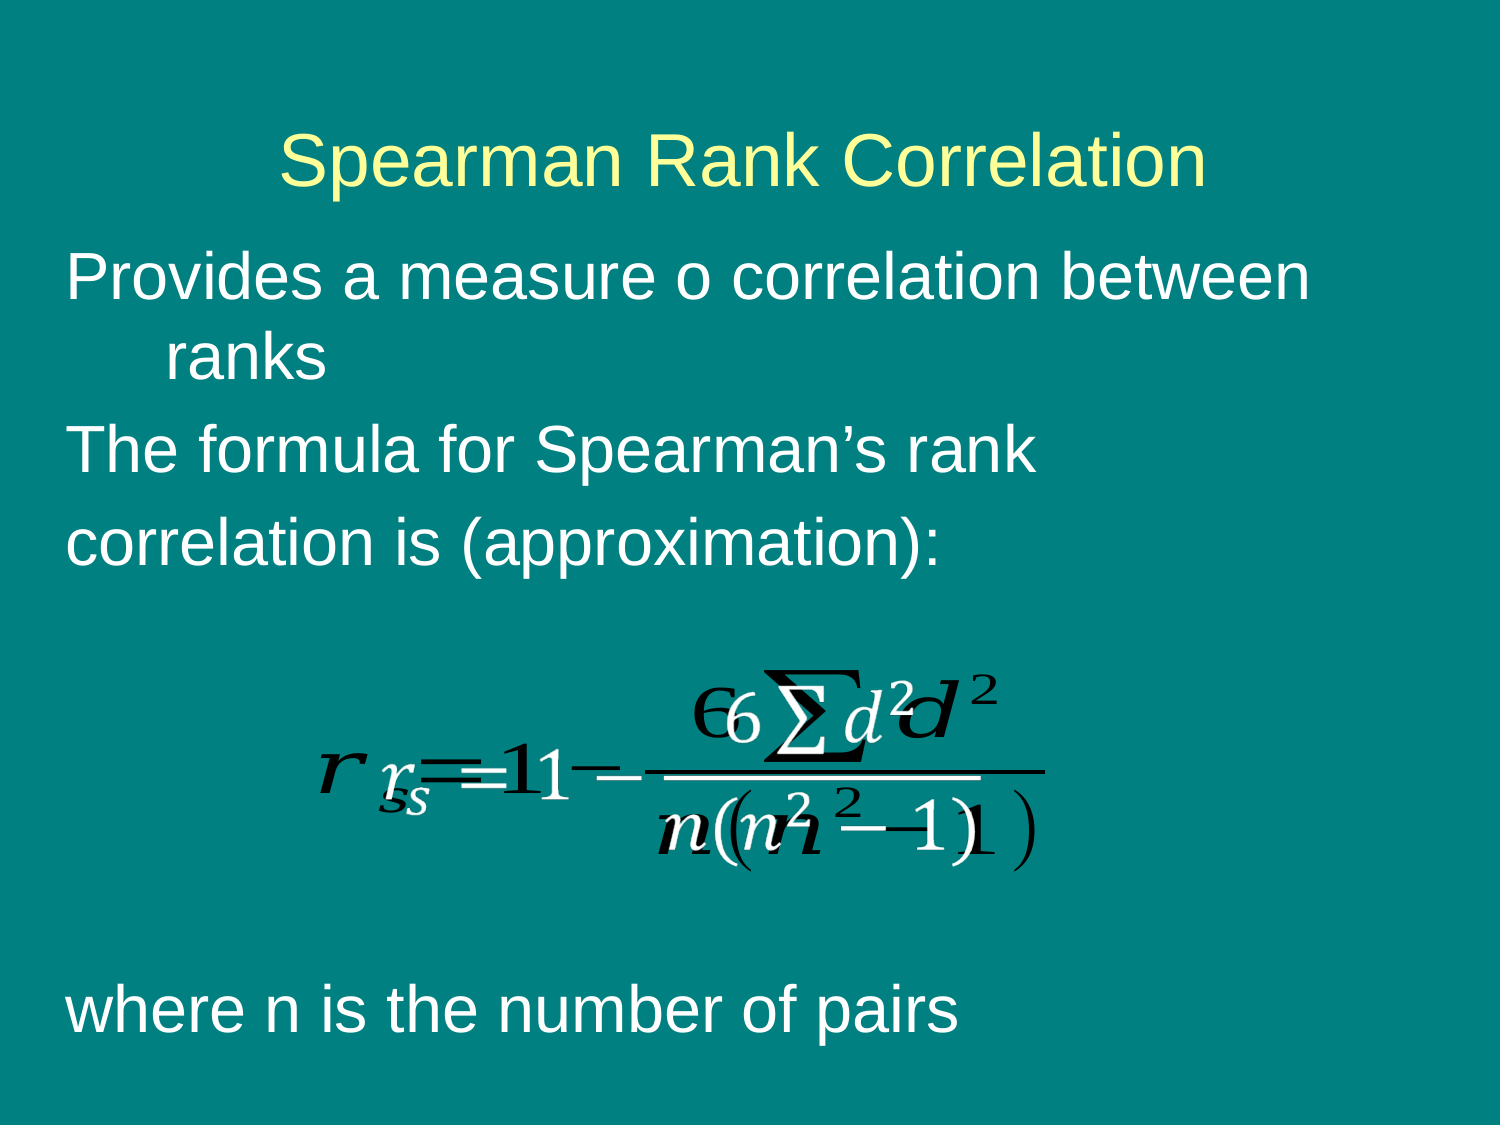

# Spearman Rank Correlation
Provides a measure o correlation between ranks
The formula for Spearman’s rank
correlation is (approximation):
where n is the number of pairs